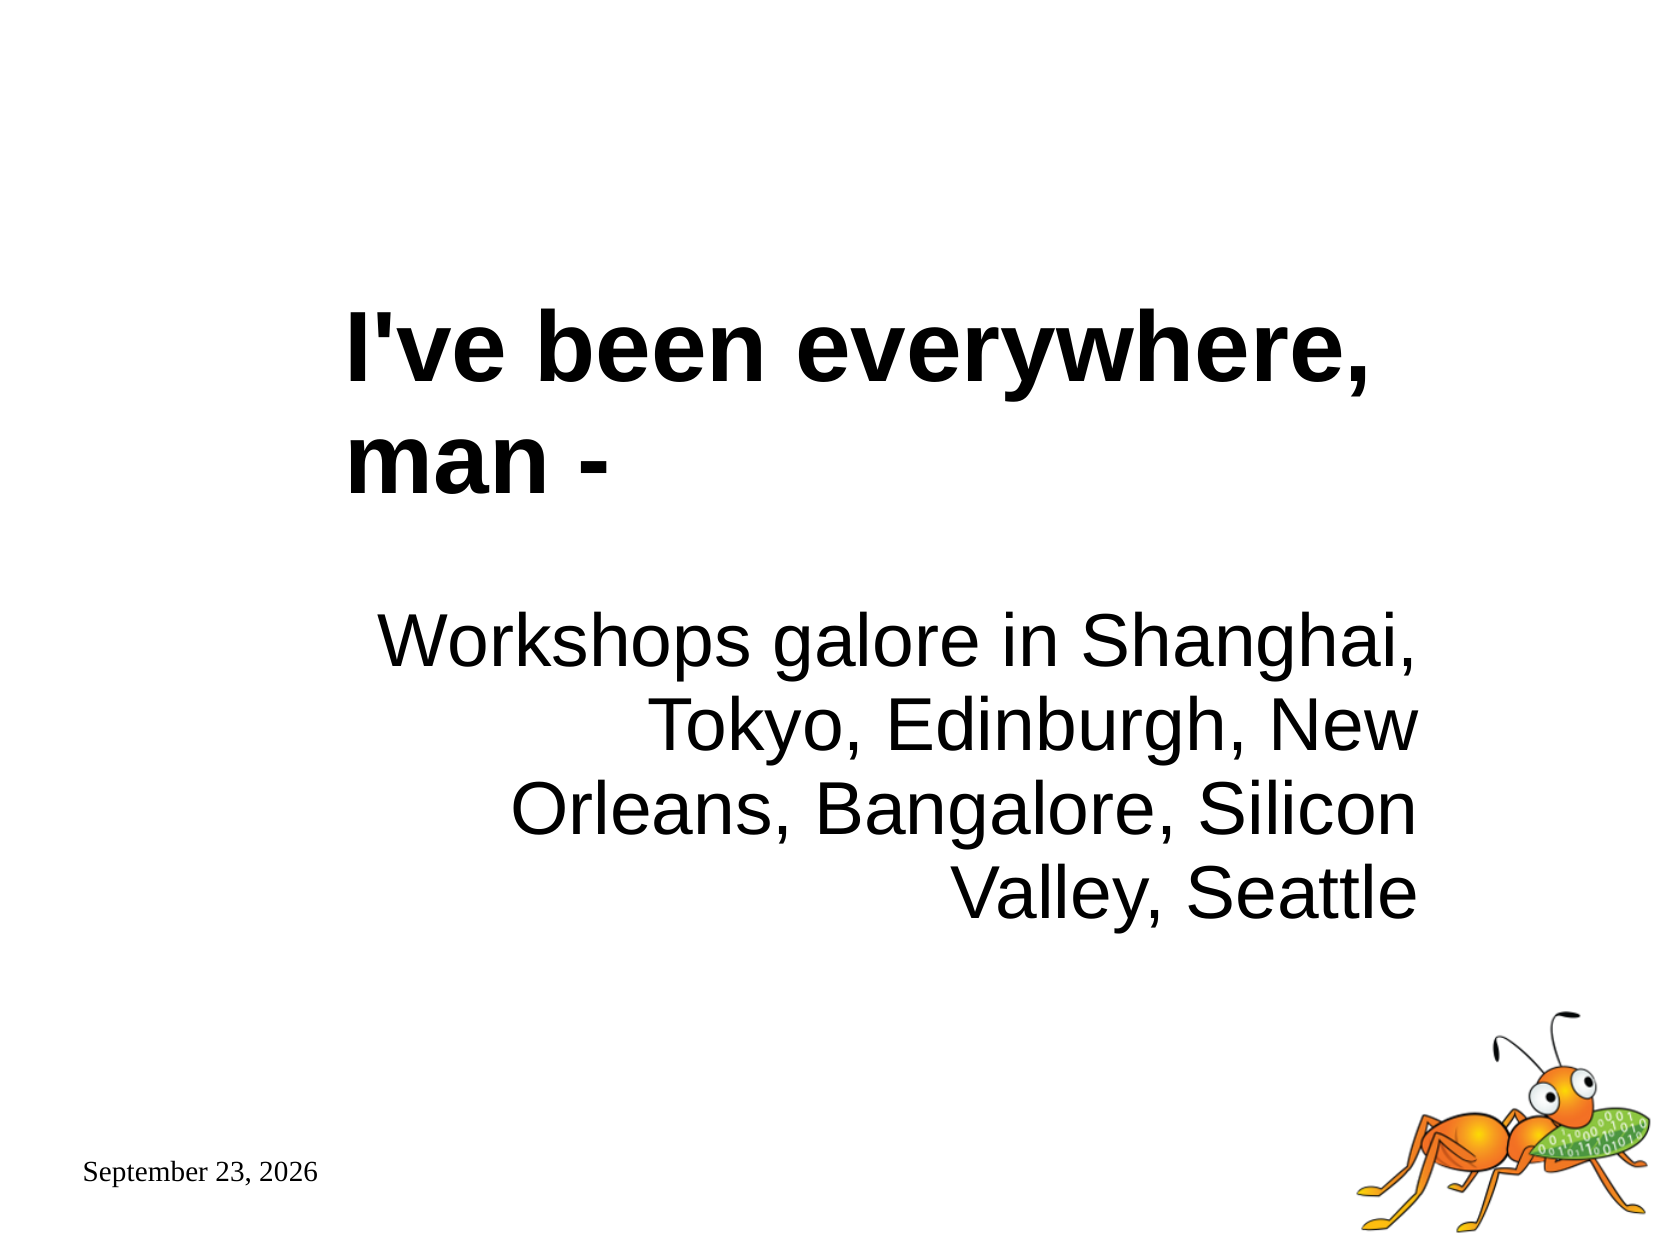

I've been everywhere, man -
Workshops galore in Shanghai, Tokyo, Edinburgh, New Orleans, Bangalore, Silicon Valley, Seattle